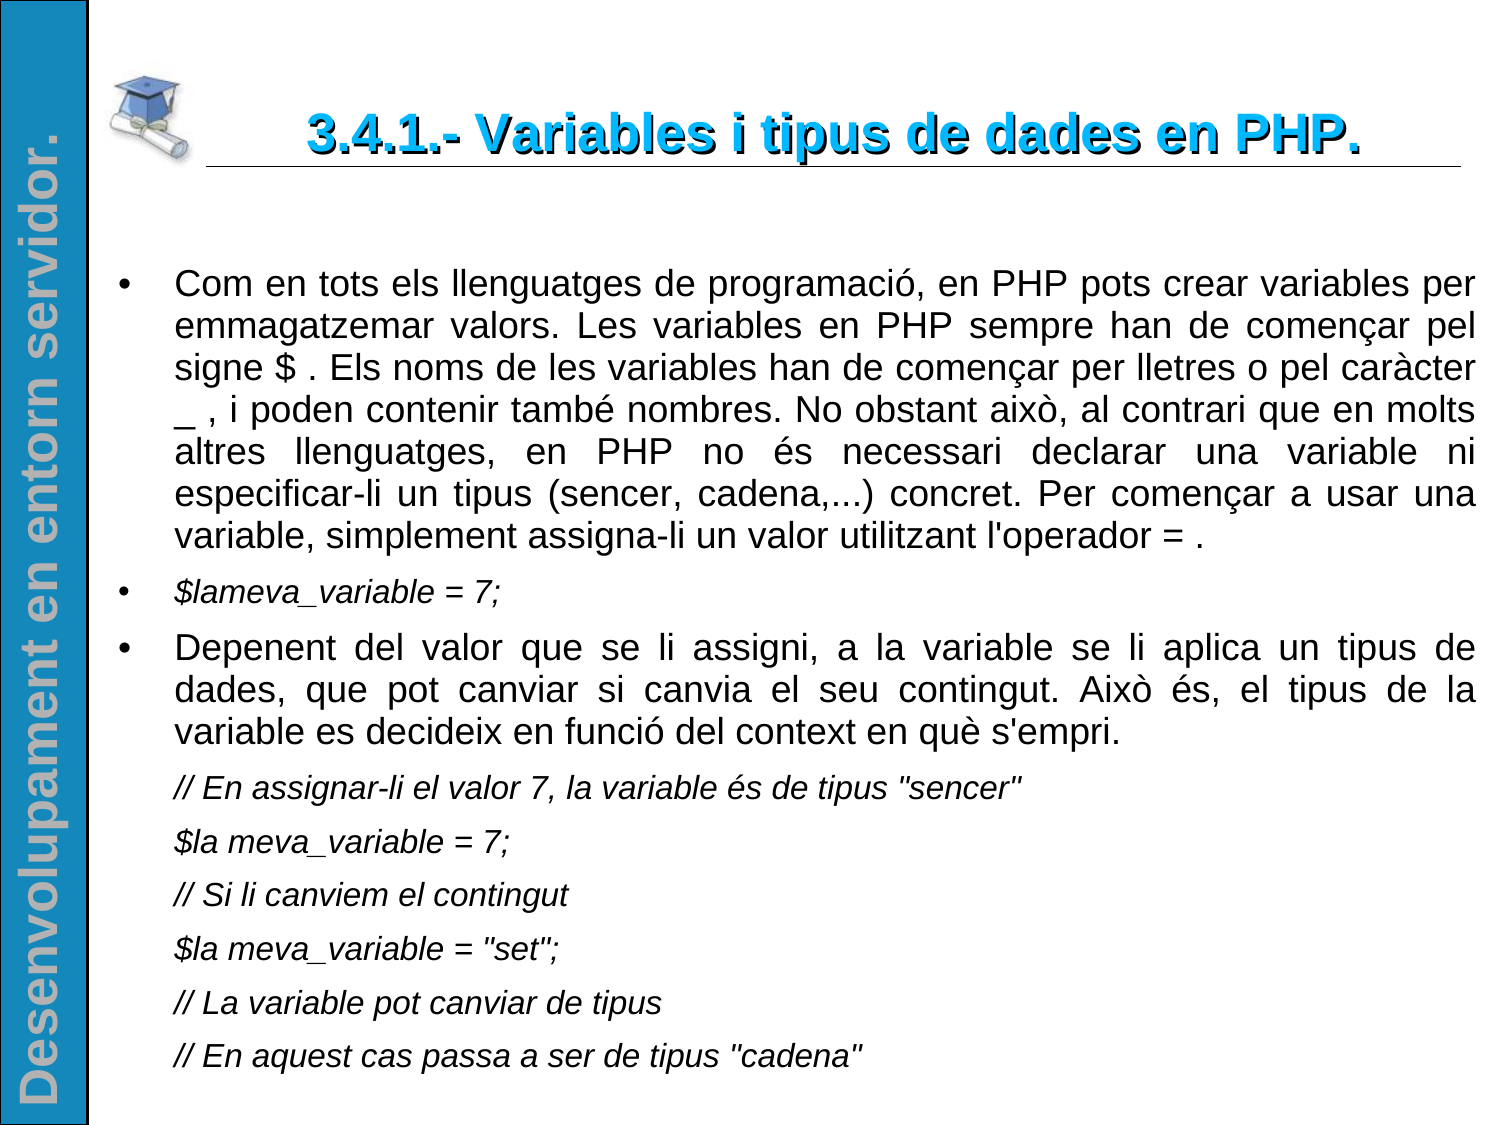

# 3.4.1.- Variables i tipus de dades en PHP.
Com en tots els llenguatges de programació, en PHP pots crear variables per emmagatzemar valors. Les variables en PHP sempre han de començar pel signe $ . Els noms de les variables han de començar per lletres o pel caràcter _ , i poden contenir també nombres. No obstant això, al contrari que en molts altres llenguatges, en PHP no és necessari declarar una variable ni especificar-li un tipus (sencer, cadena,...) concret. Per començar a usar una variable, simplement assigna-li un valor utilitzant l'operador = .
$lameva_variable = 7;
Depenent del valor que se li assigni, a la variable se li aplica un tipus de dades, que pot canviar si canvia el seu contingut. Això és, el tipus de la variable es decideix en funció del context en què s'empri.
// En assignar-li el valor 7, la variable és de tipus "sencer"
$la meva_variable = 7;
// Si li canviem el contingut
$la meva_variable = "set";
// La variable pot canviar de tipus
// En aquest cas passa a ser de tipus "cadena"